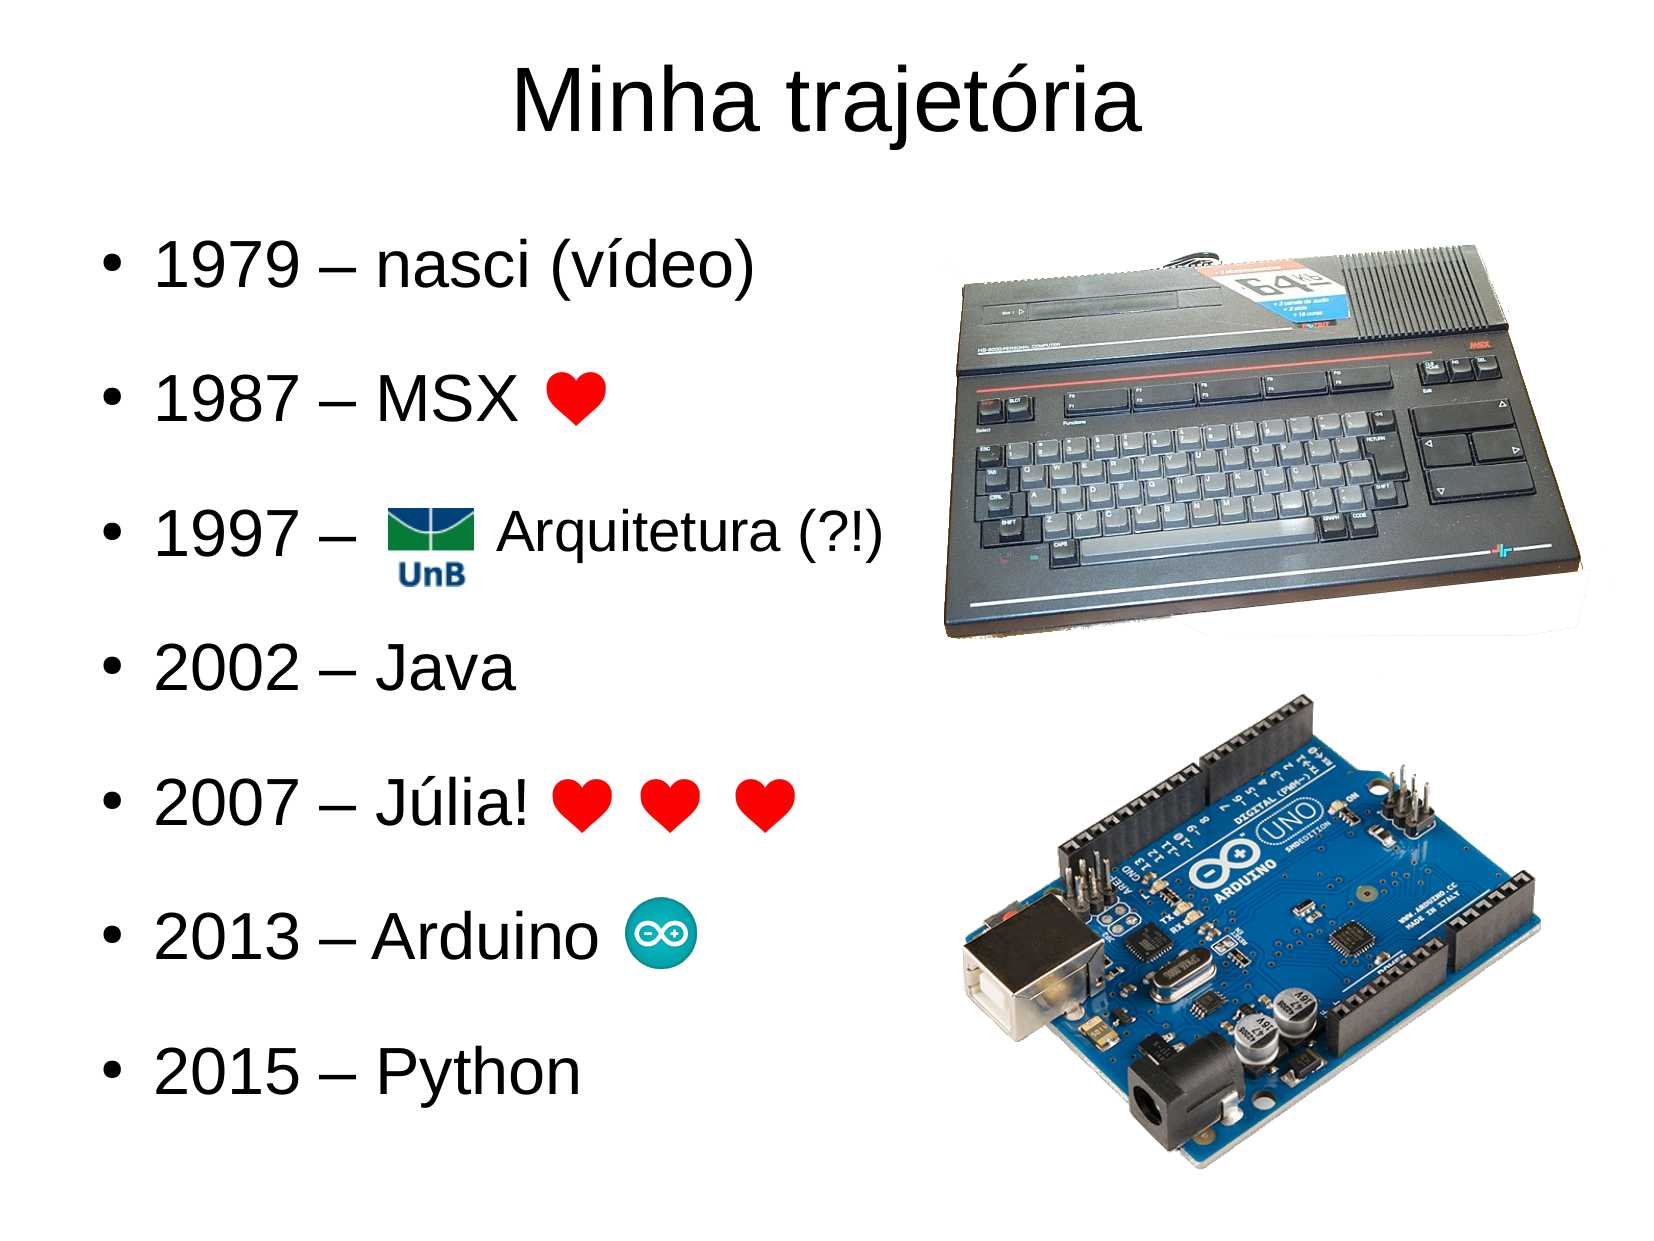

# Minha trajetória
1979 – nasci (vídeo)
1987 – MSX
1997 –
2002 – Java
2007 – Júlia!
2013 – Arduino
2015 – Python
Arquitetura (?!)